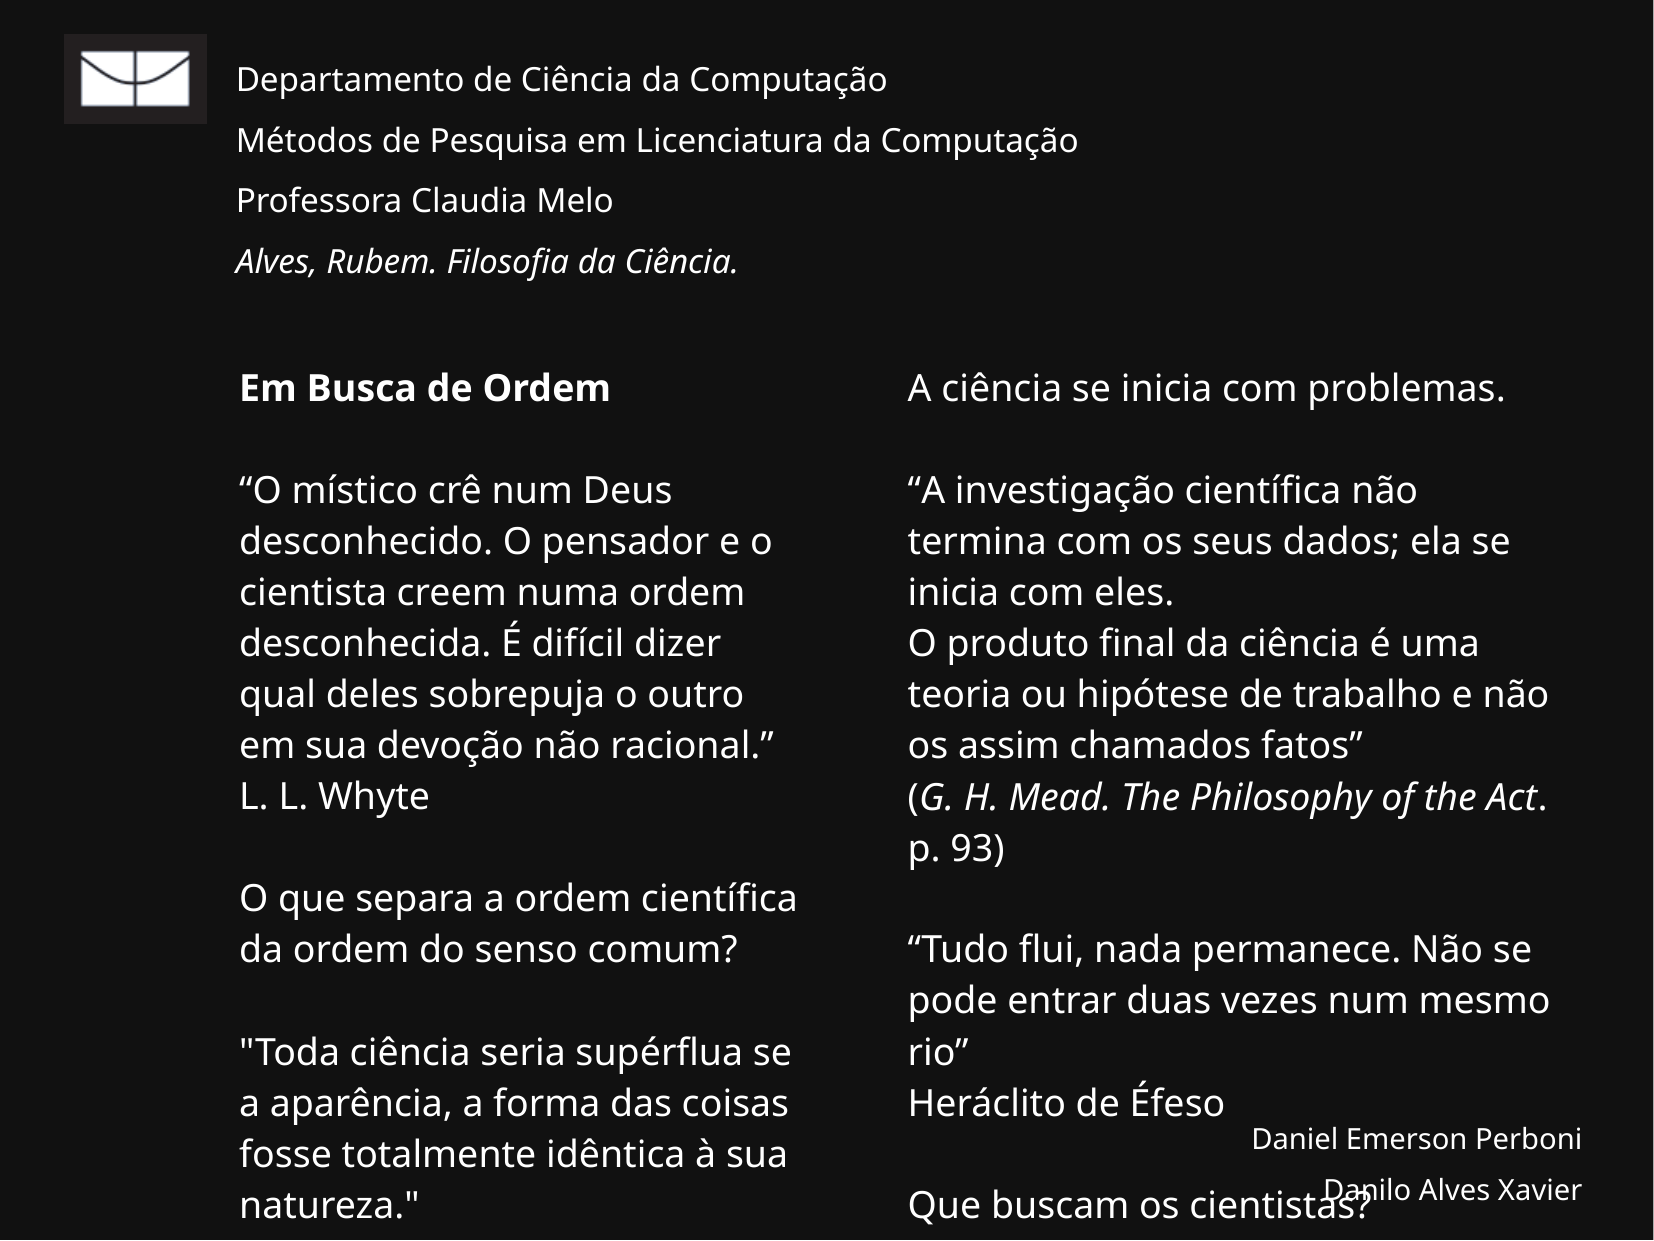

| Departamento de Ciência da Computação |
| --- |
| Métodos de Pesquisa em Licenciatura da Computação |
| Professora Claudia Melo |
| Alves, Rubem. Filosofia da Ciência. |
Em Busca de Ordem
“O místico crê num Deus desconhecido. O pensador e o cientista creem numa ordem desconhecida. É difícil dizer qual deles sobrepuja o outro em sua devoção não racional.” L. L. Whyte
O que separa a ordem científica da ordem do senso comum?
"Toda ciência seria supérflua se a aparência, a forma das coisas fosse totalmente idêntica à sua natureza."
(Marx. O Capital, v. III, 1894. p. 951).
A ciência se inicia com problemas.
“A investigação científica não termina com os seus dados; ela se inicia com eles.
O produto final da ciência é uma teoria ou hipótese de trabalho e não os assim chamados fatos”
(G. H. Mead. The Philosophy of the Act. p. 93)
“Tudo flui, nada permanece. Não se pode entrar duas vezes num mesmo rio”
Heráclito de Éfeso
Que buscam os cientistas?
| Daniel Emerson Perboni |
| --- |
| Danilo Alves Xavier |